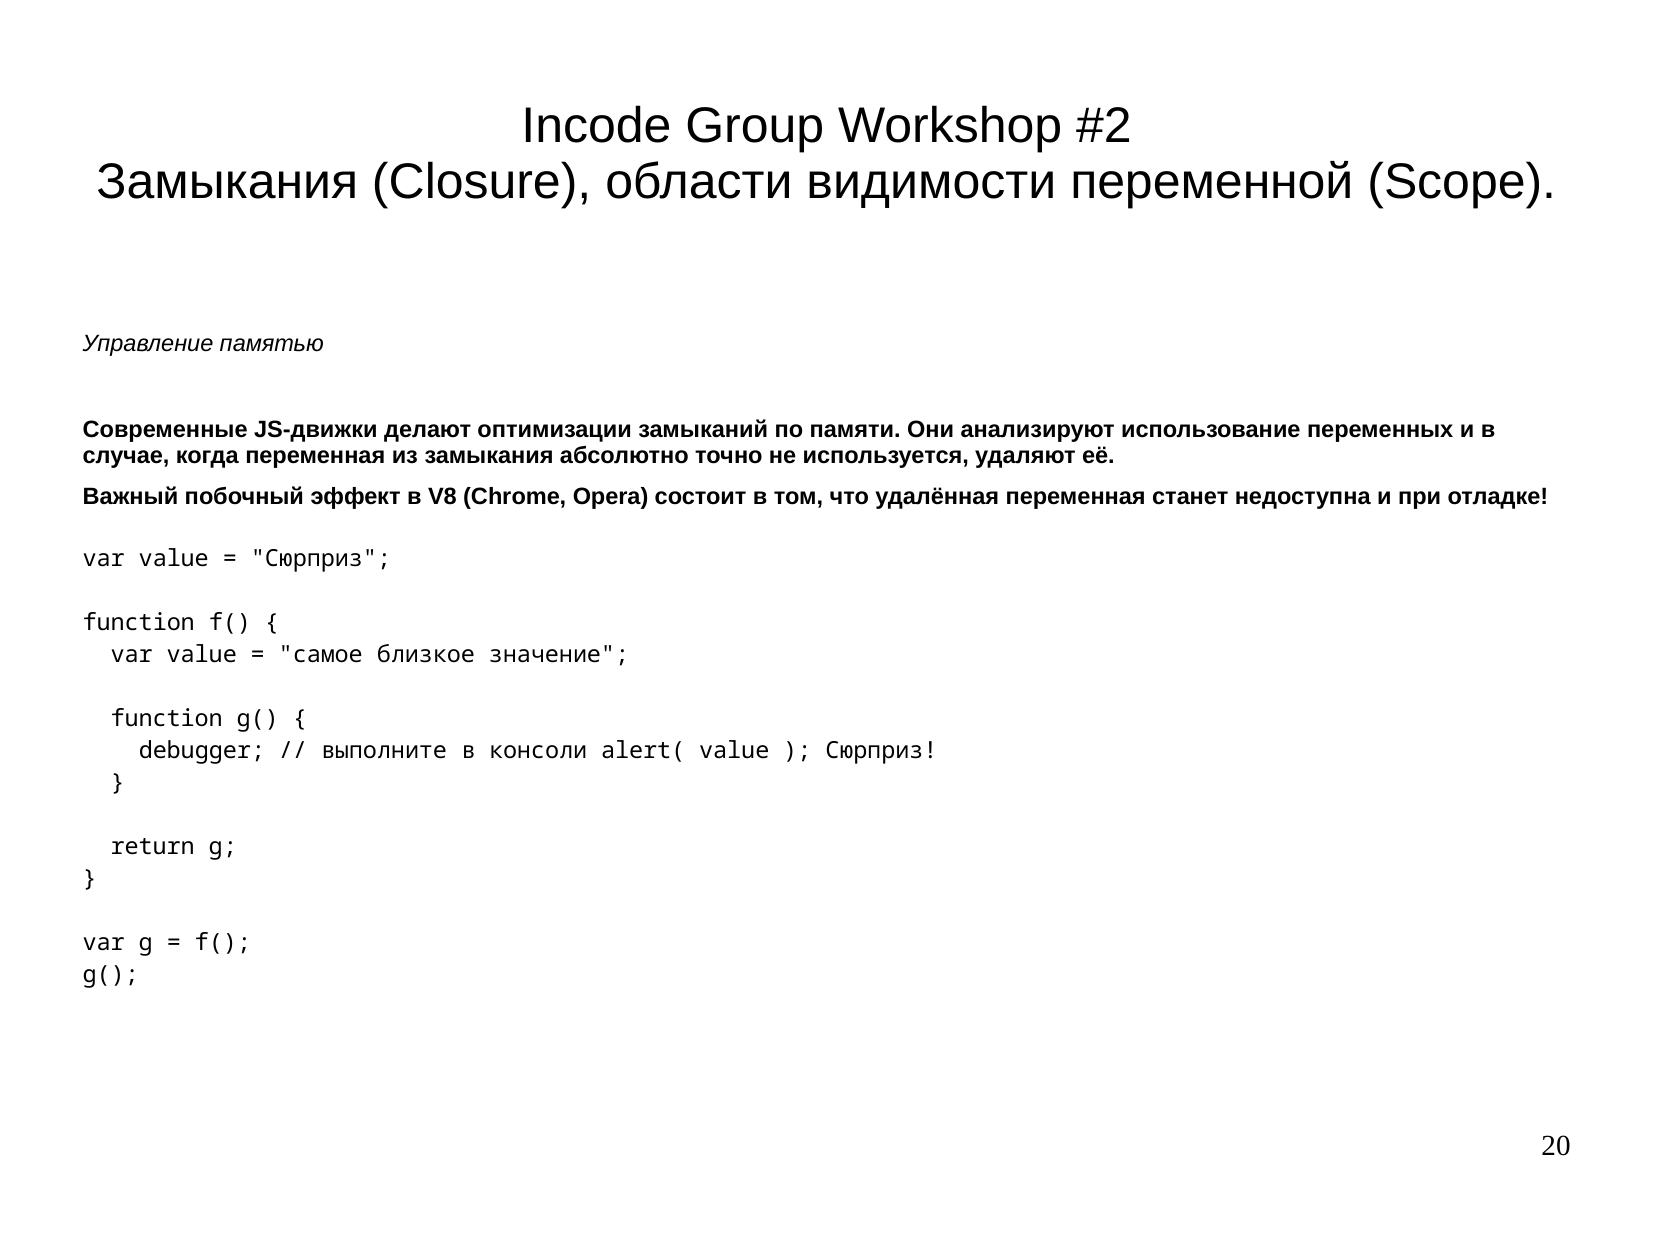

# Incode Group Workshop #2 Замыкания (Closure), области видимости переменной (Scope).
Управление памятью
Современные JS-движки делают оптимизации замыканий по памяти. Они анализируют использование переменных и в случае, когда переменная из замыкания абсолютно точно не используется, удаляют её.
Важный побочный эффект в V8 (Chrome, Opera) состоит в том, что удалённая переменная станет недоступна и при отладке!
var value = "Сюрприз";
function f() {
 var value = "самое близкое значение";
 function g() {
 debugger; // выполните в консоли alert( value ); Сюрприз!
 }
 return g;
}
var g = f();
g();
20